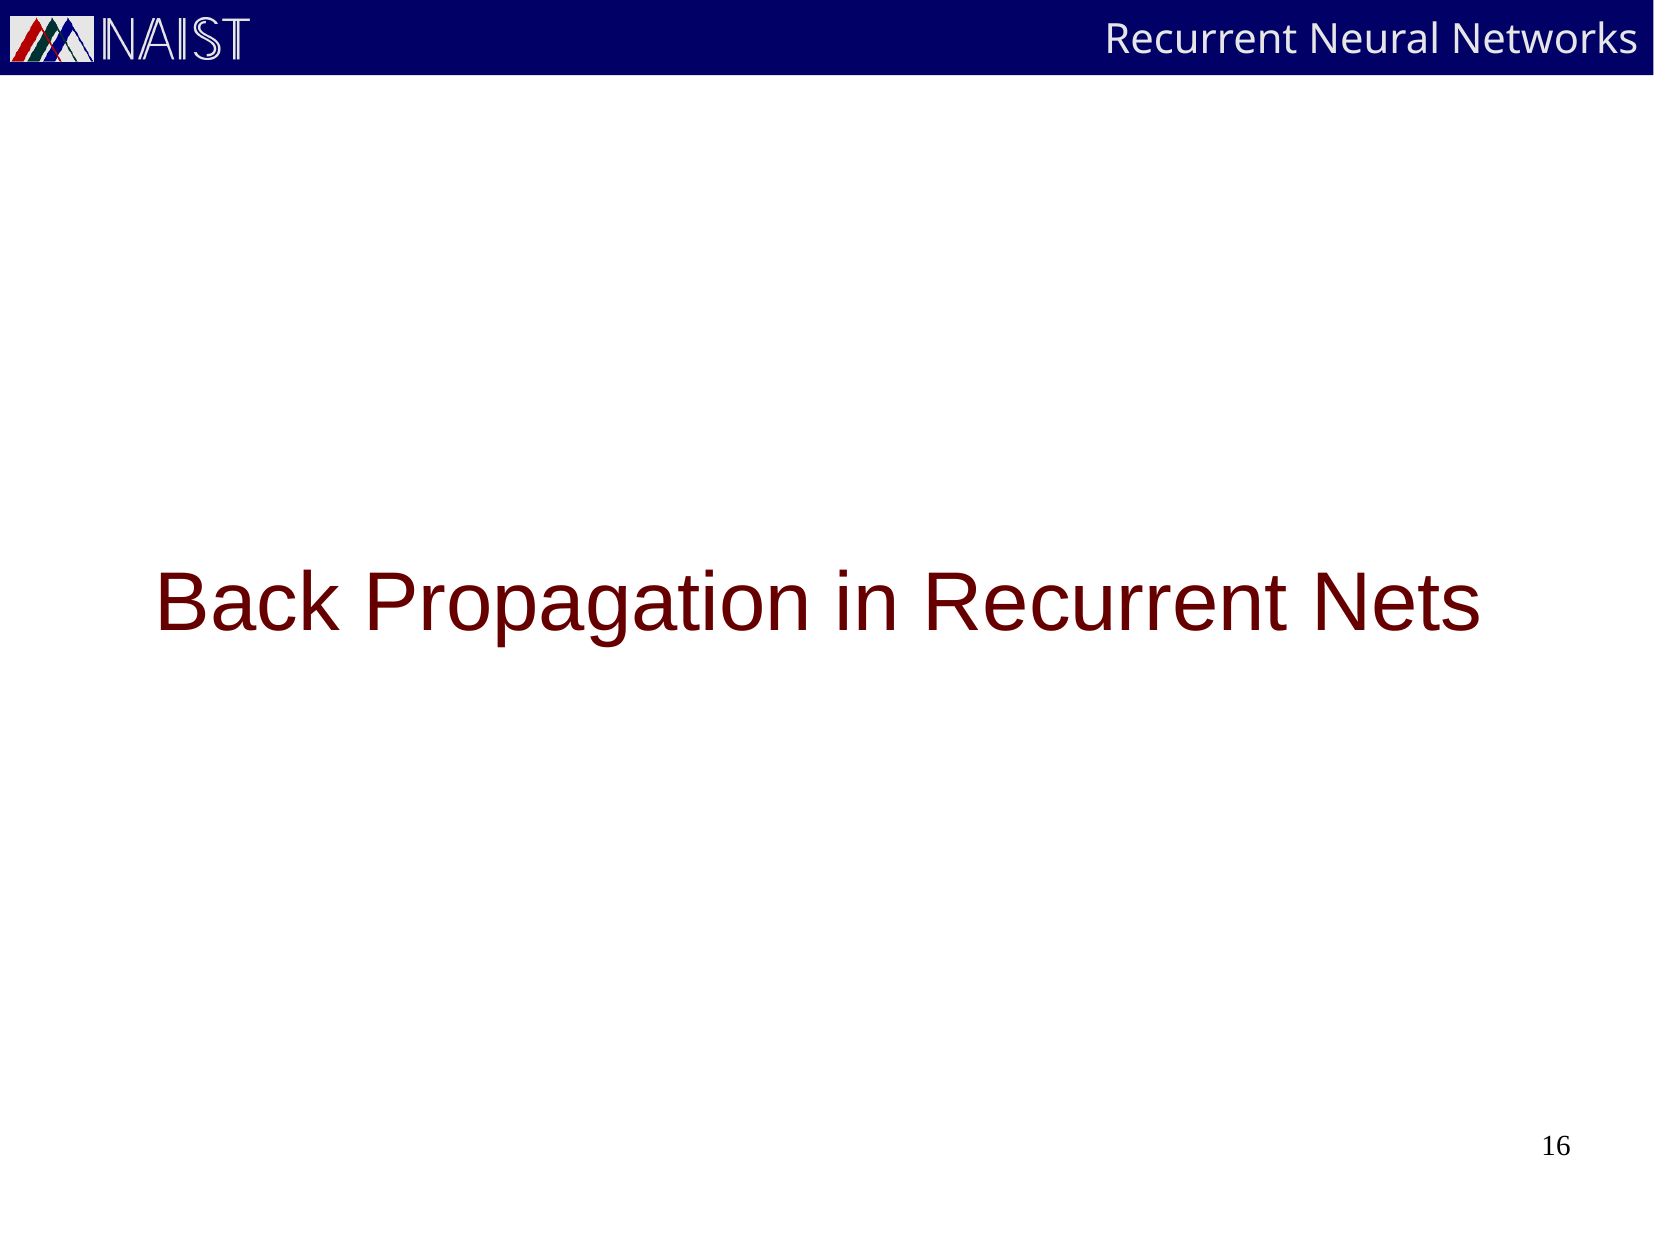

# Back Propagation in Recurrent Nets
16